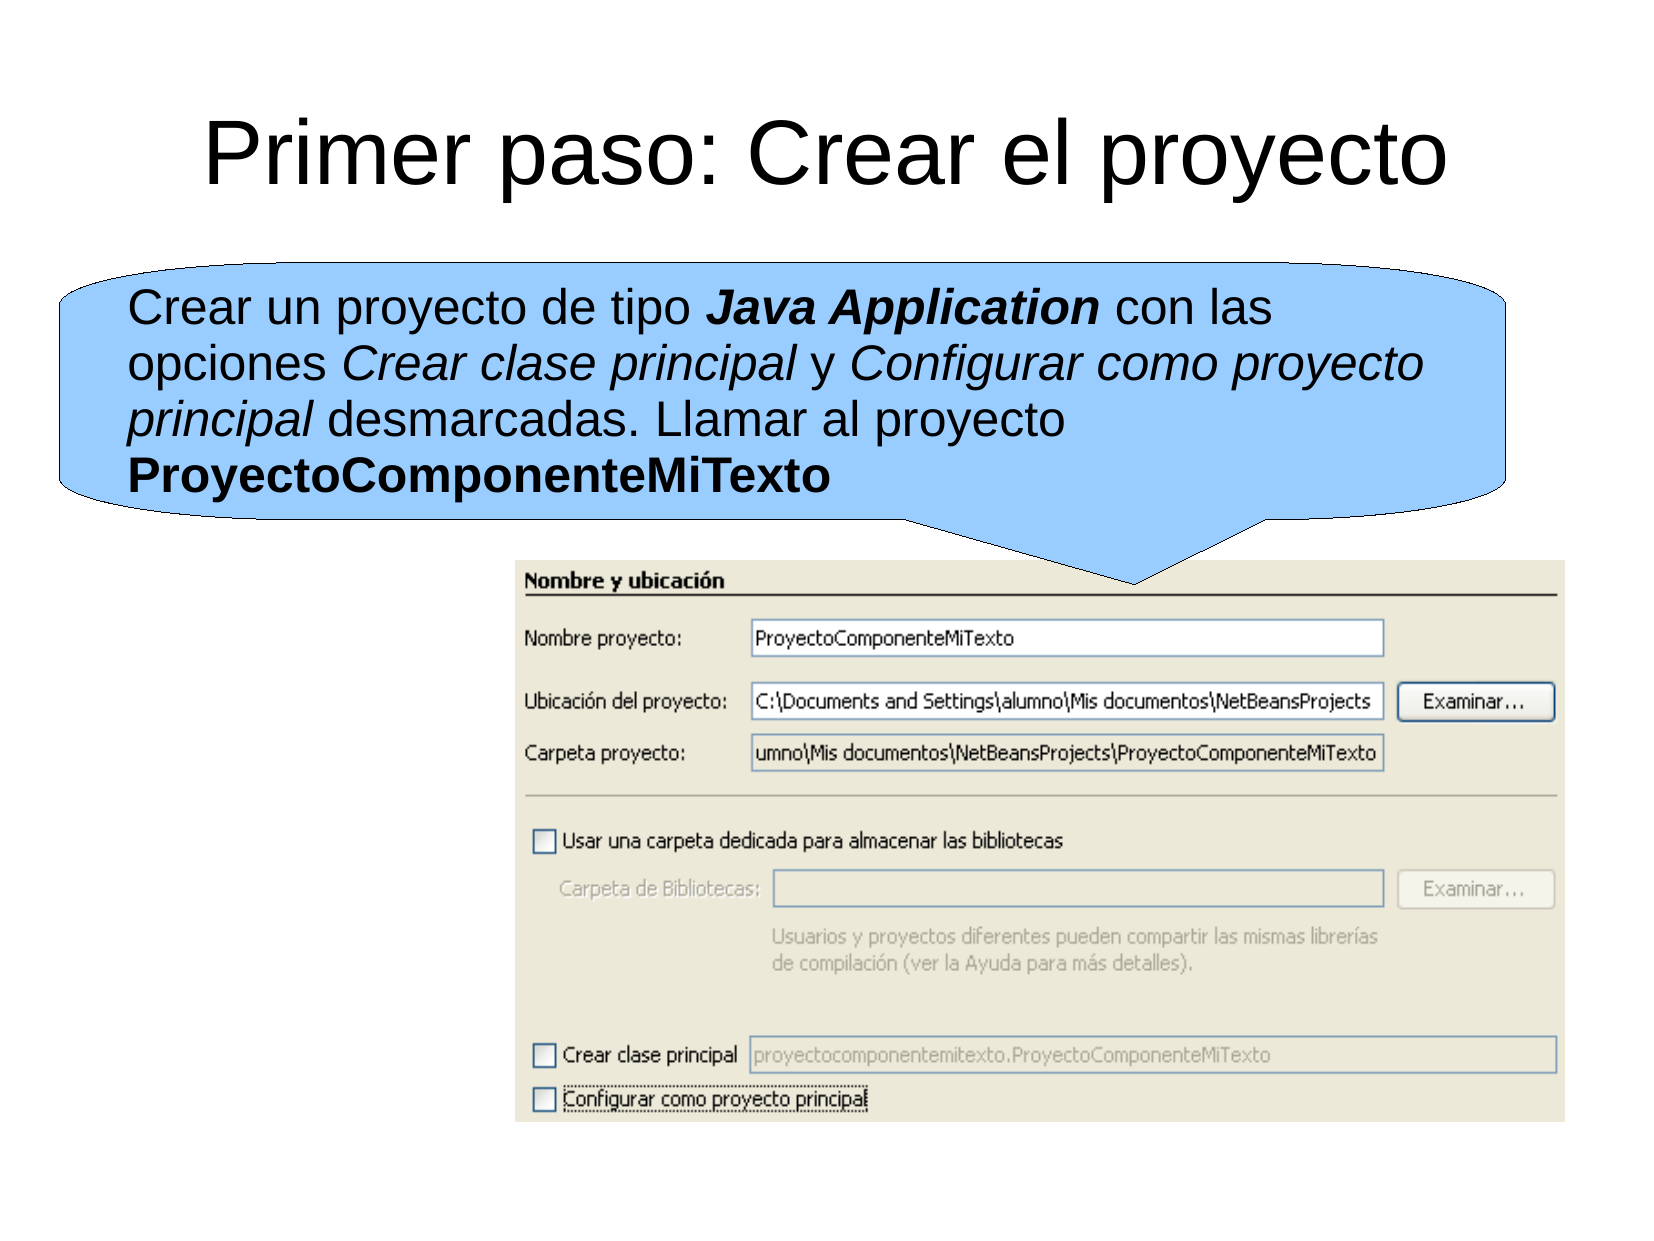

# Primer paso: Crear el proyecto
Crear un proyecto de tipo Java Application con las opciones Crear clase principal y Configurar como proyecto principal desmarcadas. Llamar al proyecto ProyectoComponenteMiTexto